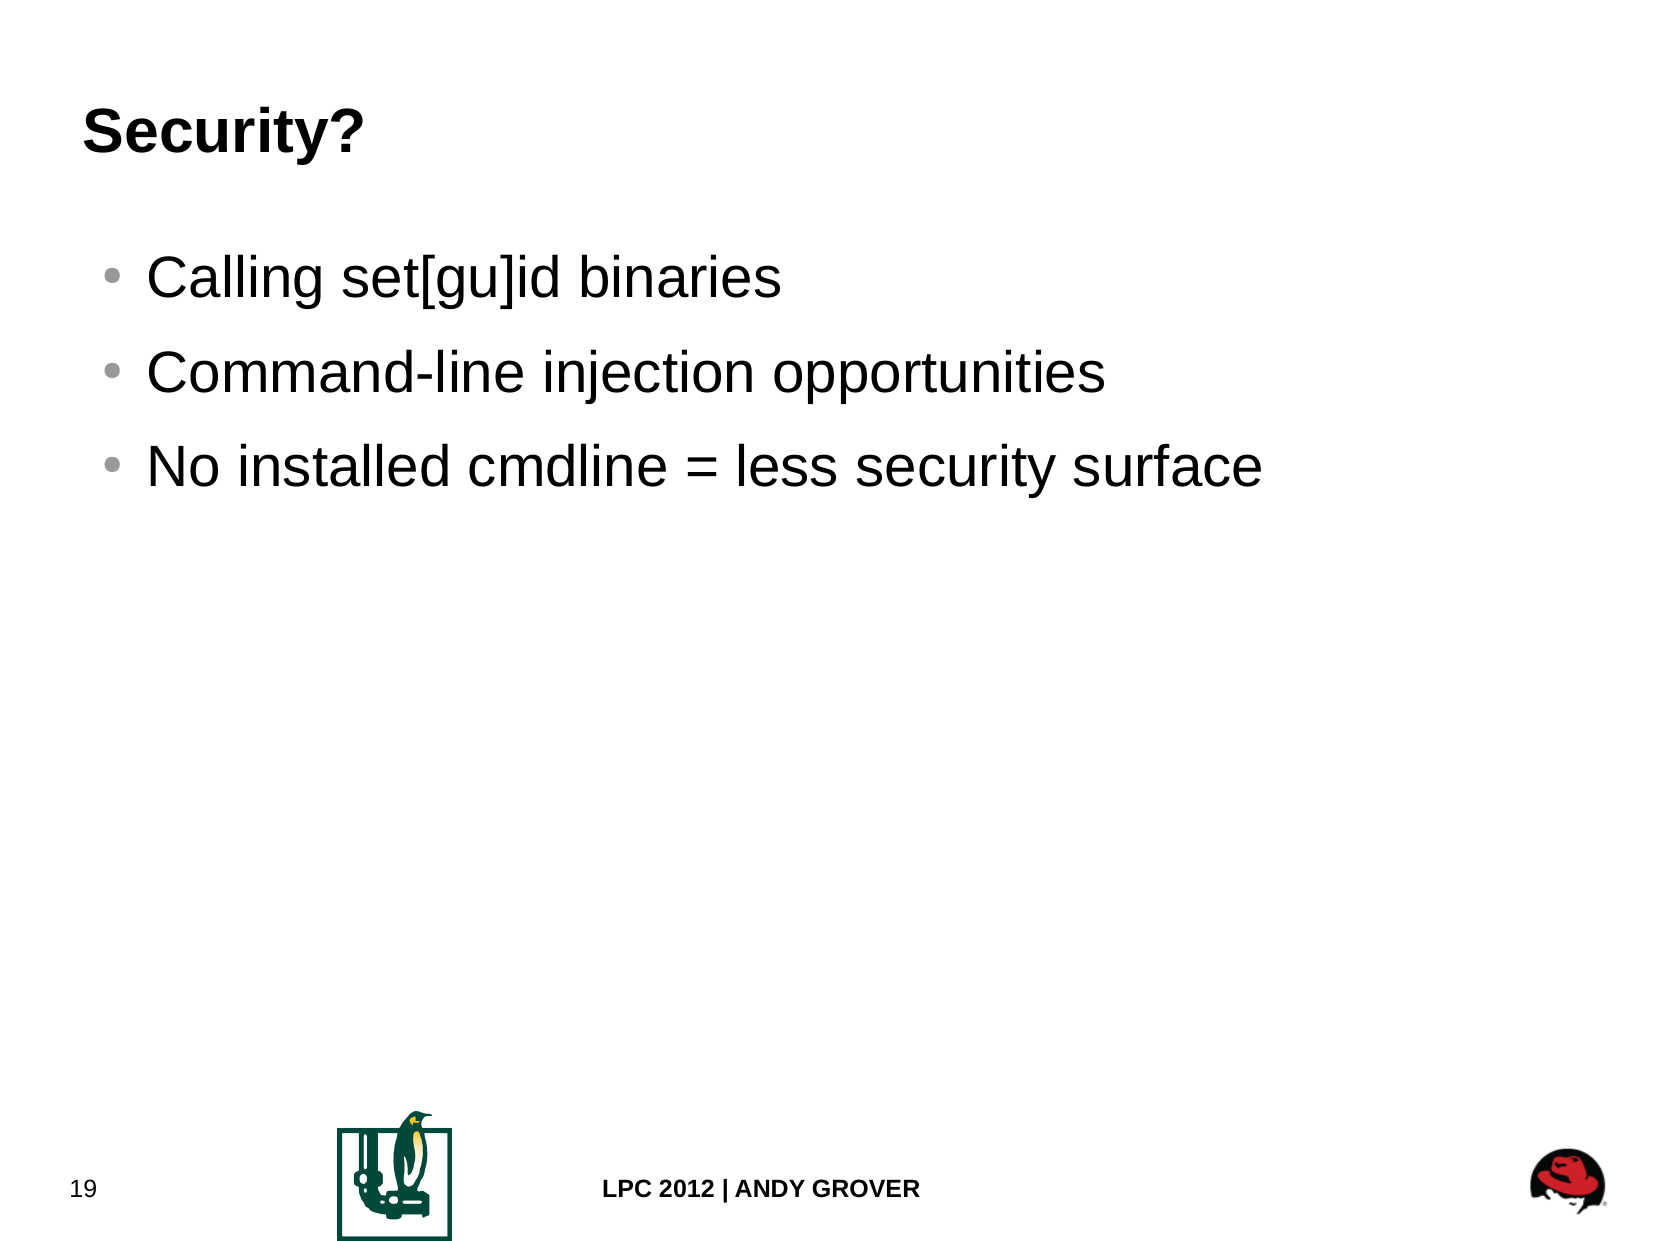

# Security?
Calling set[gu]id binaries
Command-line injection opportunities
No installed cmdline = less security surface